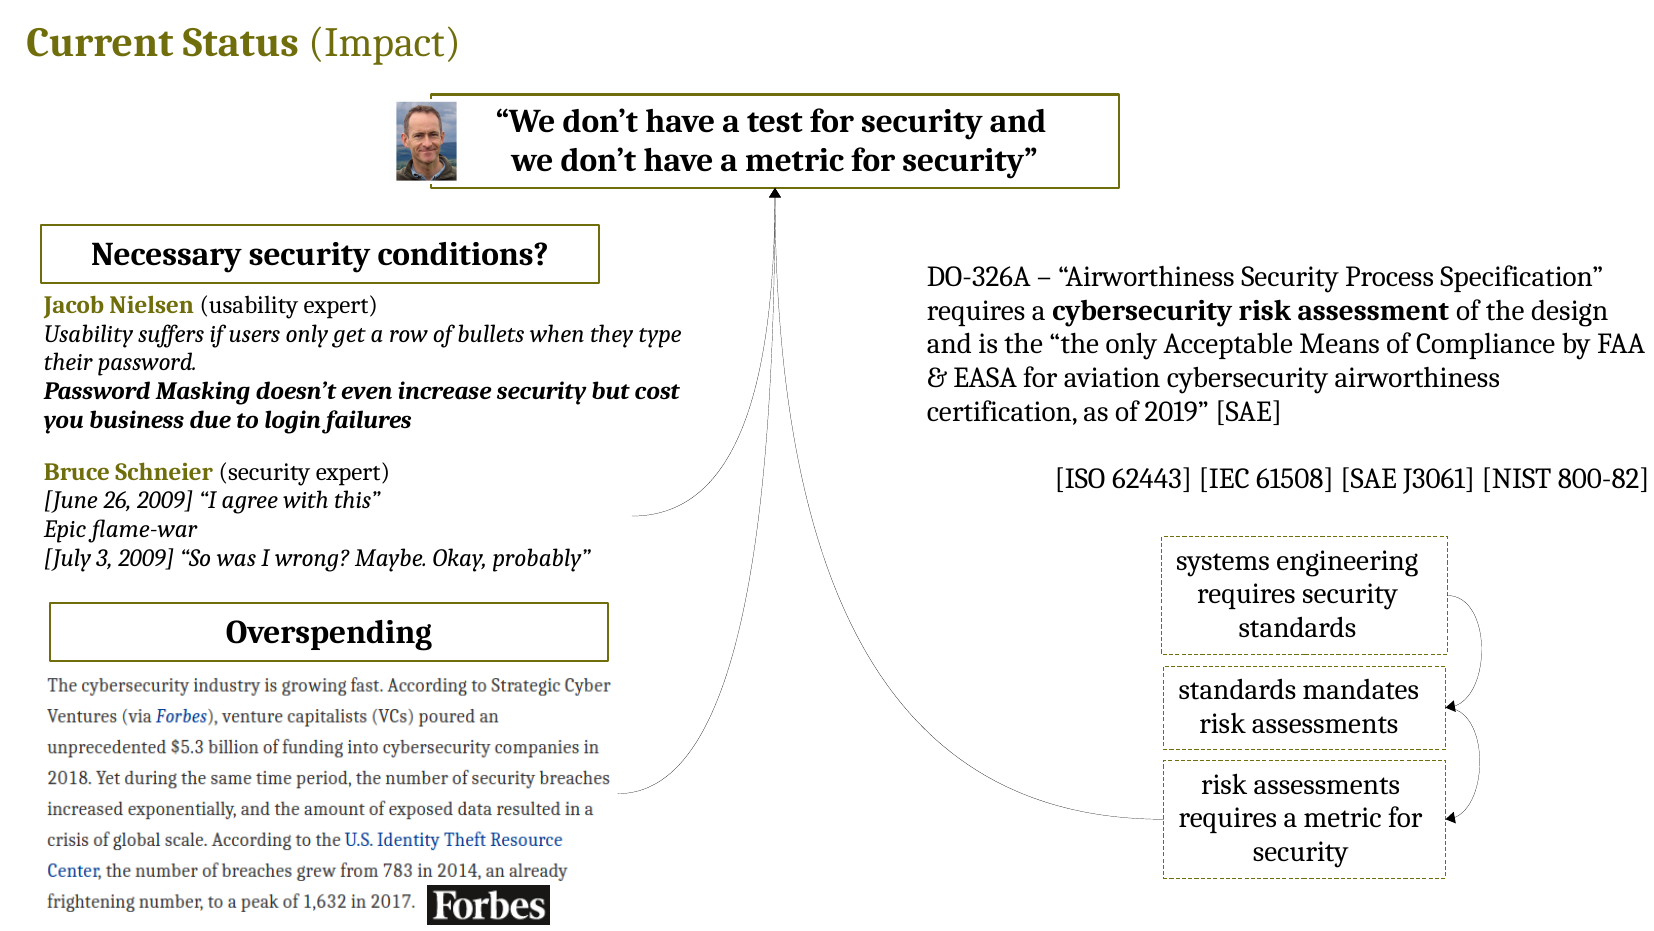

Current Status (Impact)
“We don’t have a test for security and
we don’t have a metric for security”
Necessary security conditions?
DO-326A – “Airworthiness Security Process Specification” requires a cybersecurity risk assessment of the design and is the “the only Acceptable Means of Compliance by FAA & EASA for aviation cybersecurity airworthiness certification, as of 2019” [SAE]
[ISO 62443] [IEC 61508] [SAE J3061] [NIST 800-82]
Jacob Nielsen (usability expert)
Usability suffers if users only get a row of bullets when they type their password.
Password Masking doesn’t even increase security but cost you business due to login failures
Bruce Schneier (security expert)
[June 26, 2009] “I agree with this”
Epic flame-war
[July 3, 2009] “So was I wrong? Maybe. Okay, probably”
systems engineering requires security standards
Overspending
standards mandates
risk assessments
risk assessments requires a metric for security